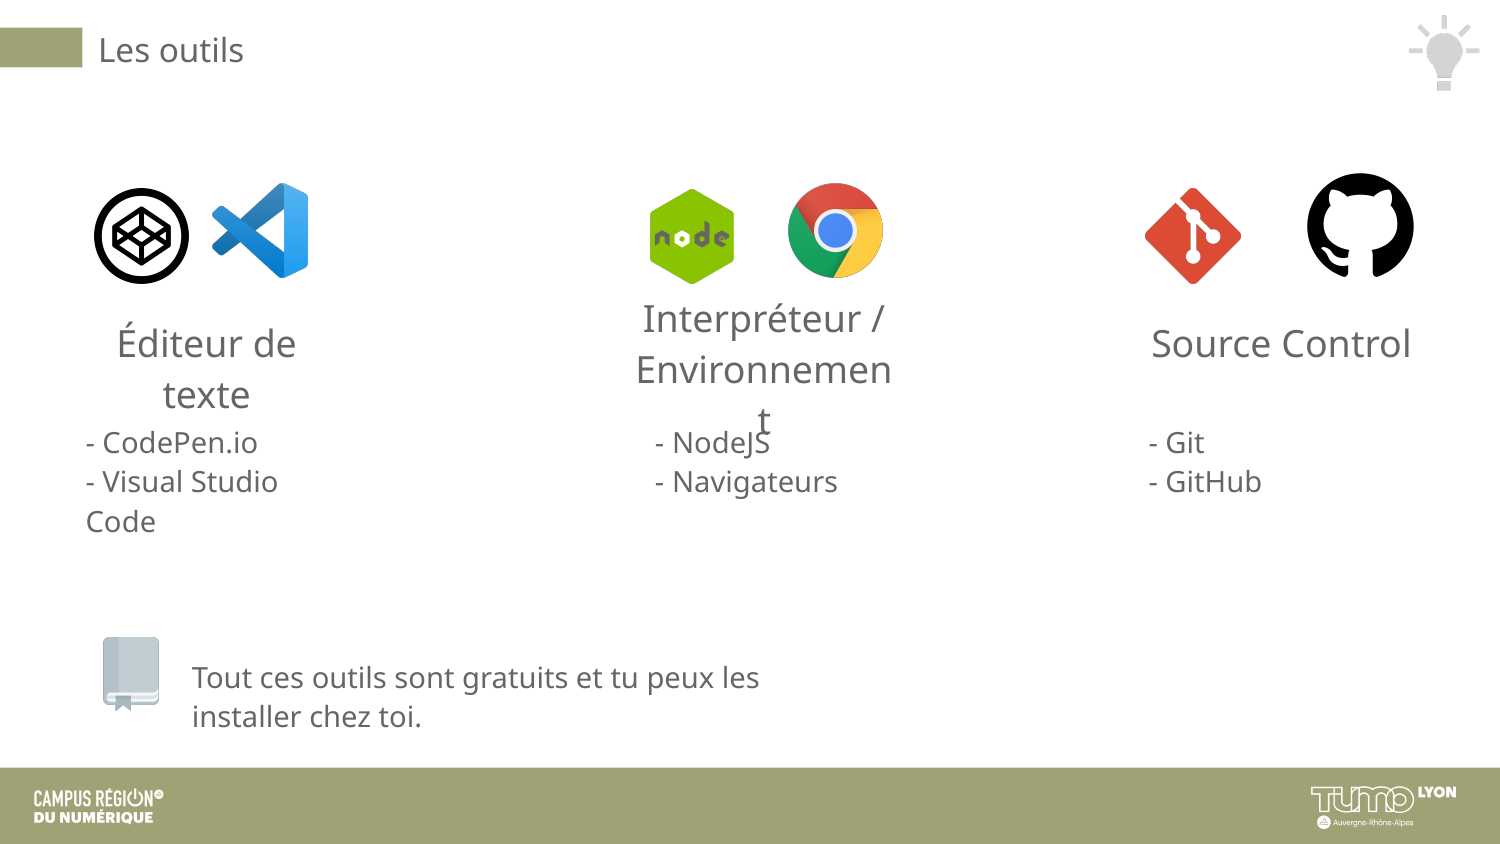

Les outils
Interpréteur / Environnement
Éditeur de texte
Source Control
- CodePen.io
- Visual Studio Code
- NodeJS
- Navigateurs
- Git
- GitHub
Tout ces outils sont gratuits et tu peux les installer chez toi.